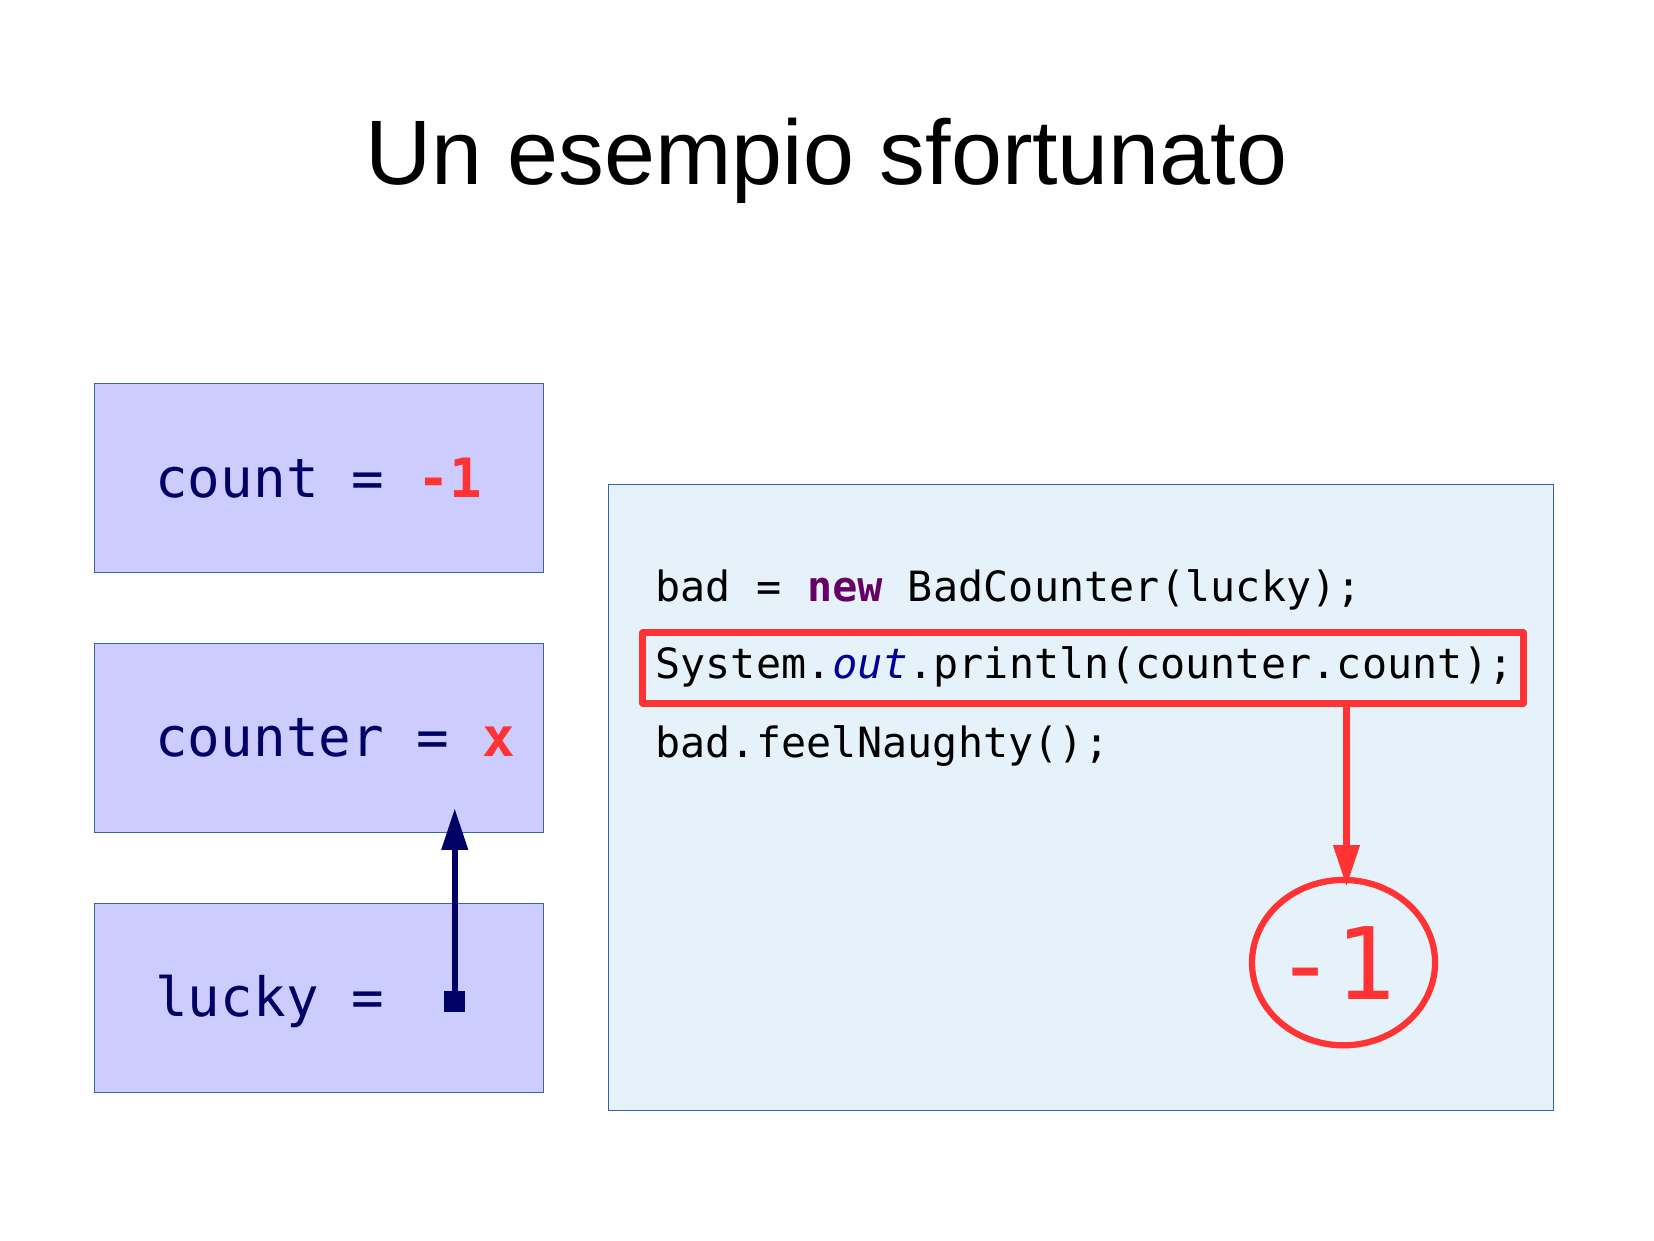

# Un esempio sfortunato
count = -1
bad = new BadCounter(lucky);
System.out.println(counter.count);
bad.feelNaughty();
 counter = x
-1
lucky =